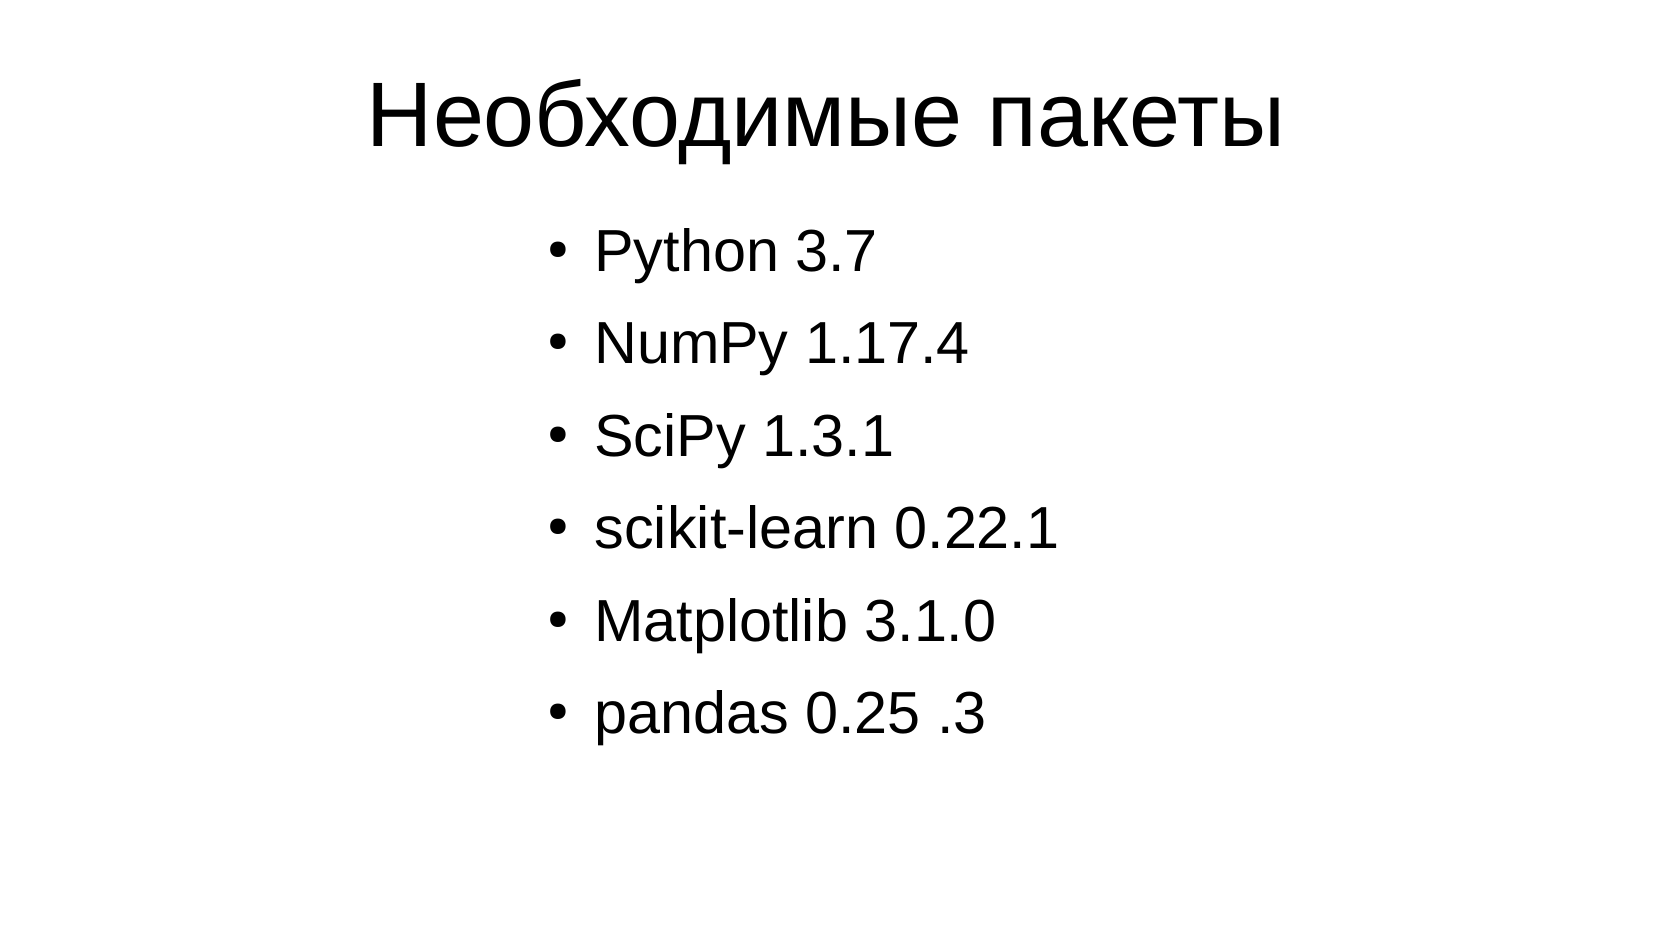

# Необходимые пакеты
Python 3.7
NumPy 1.17.4
SciPy 1.3.1
scikit-learn 0.22.1
Matplotlib 3.1.0
pandas 0.25 .3